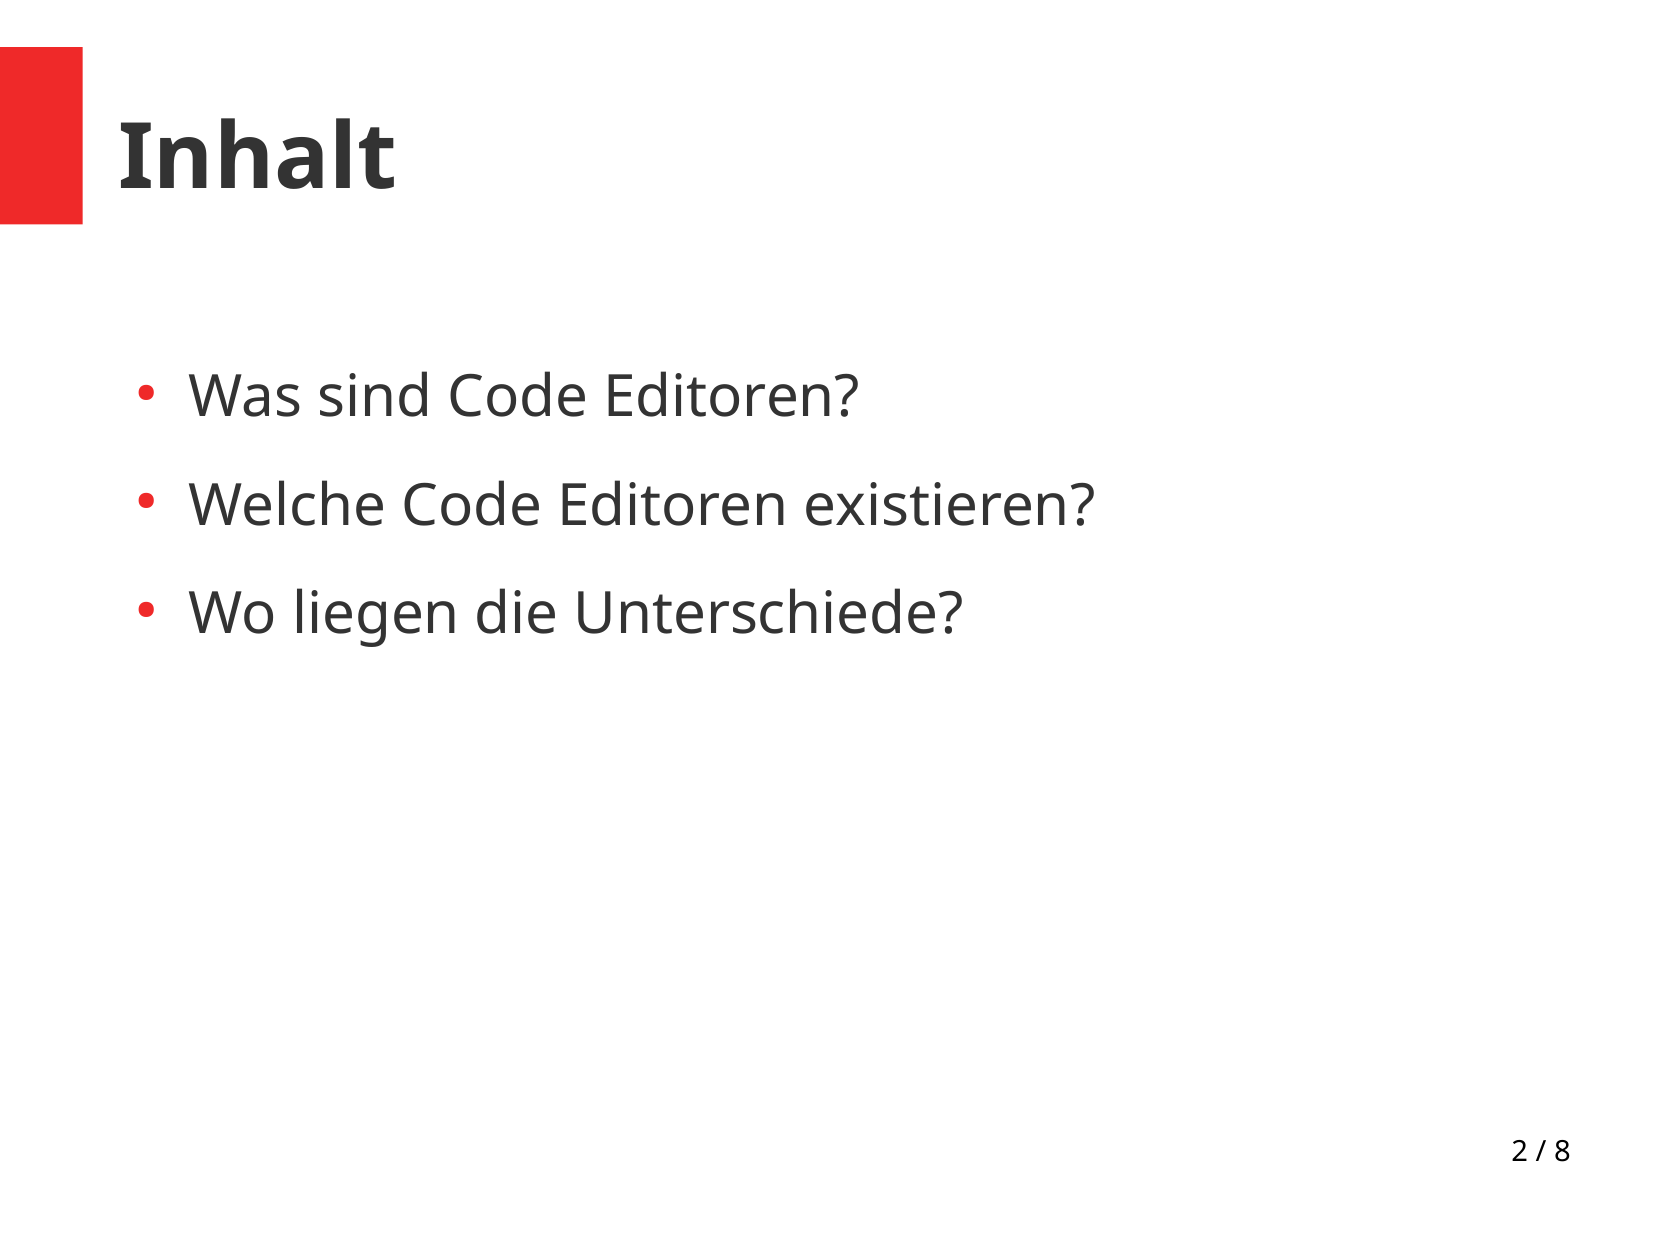

# Inhalt
Was sind Code Editoren?
Welche Code Editoren existieren?
Wo liegen die Unterschiede?
2